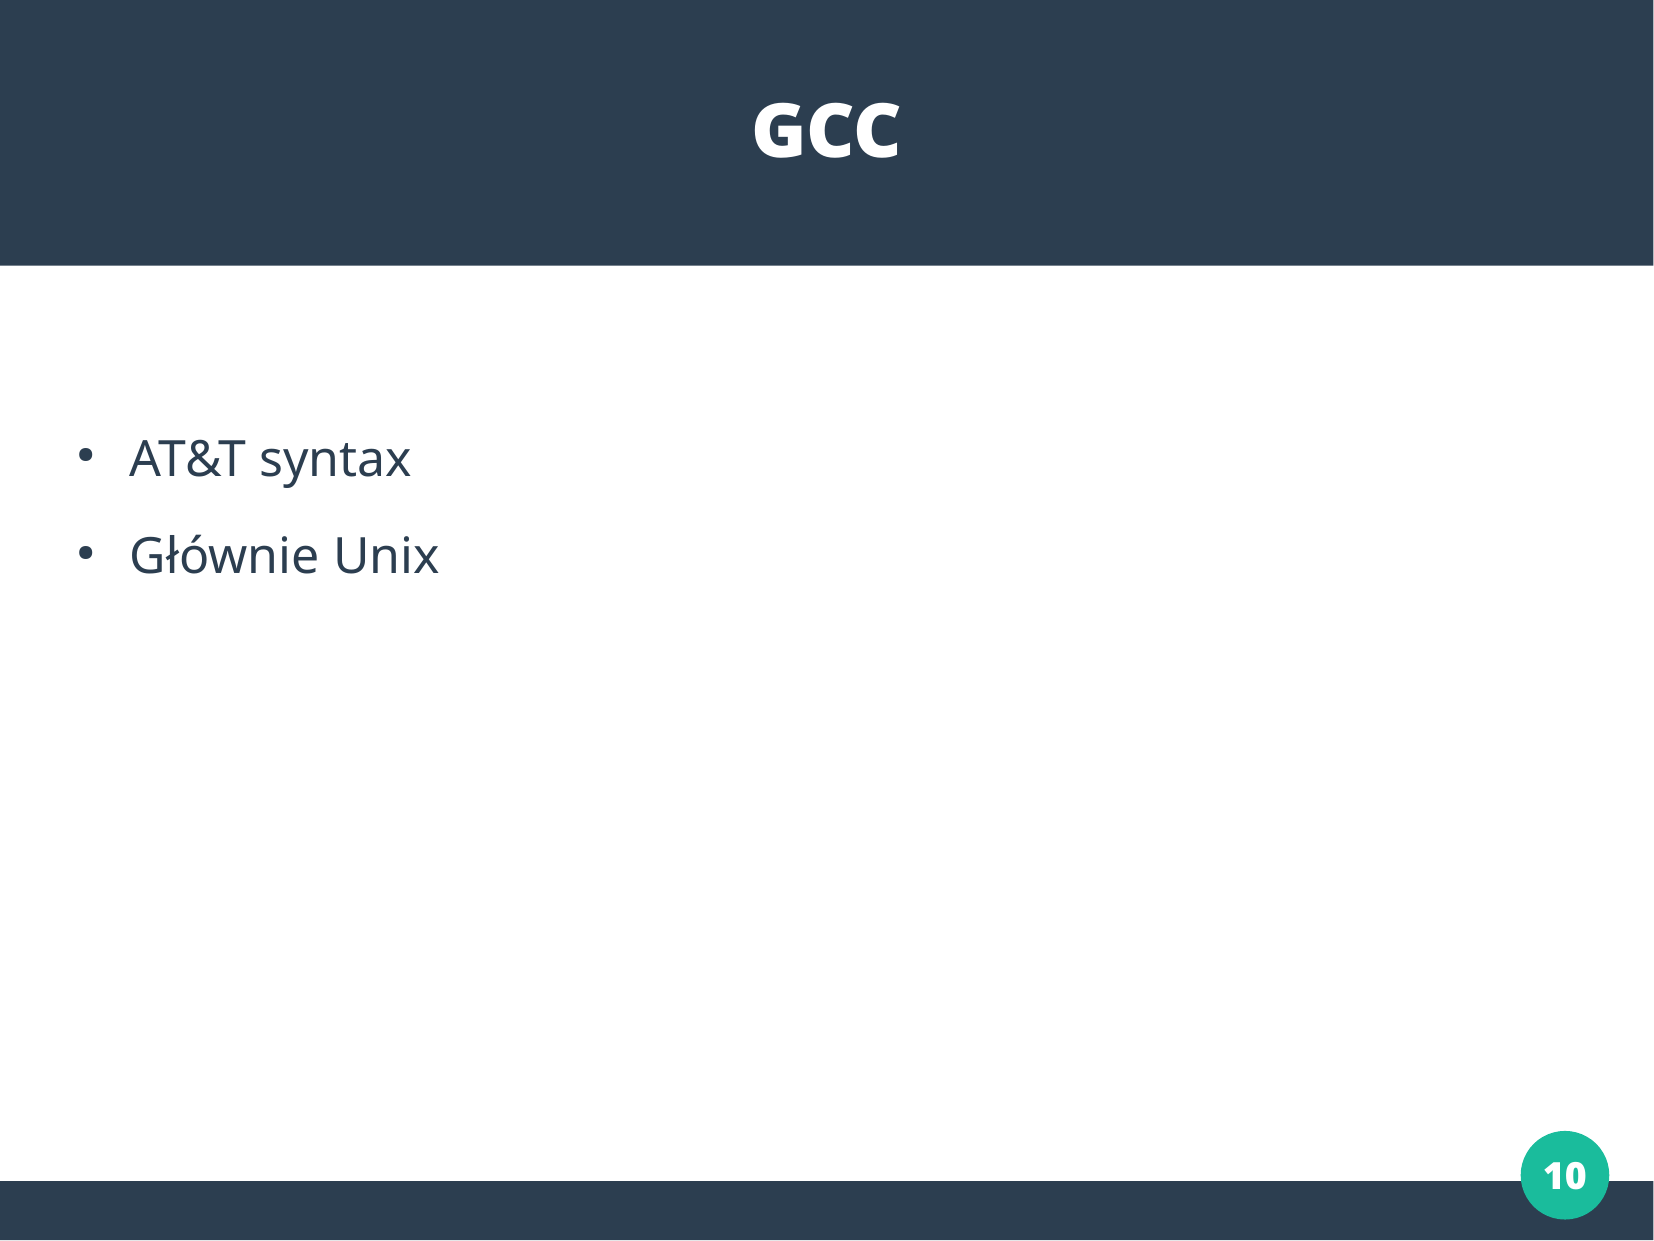

# GCC
AT&T syntax
Głównie Unix
10